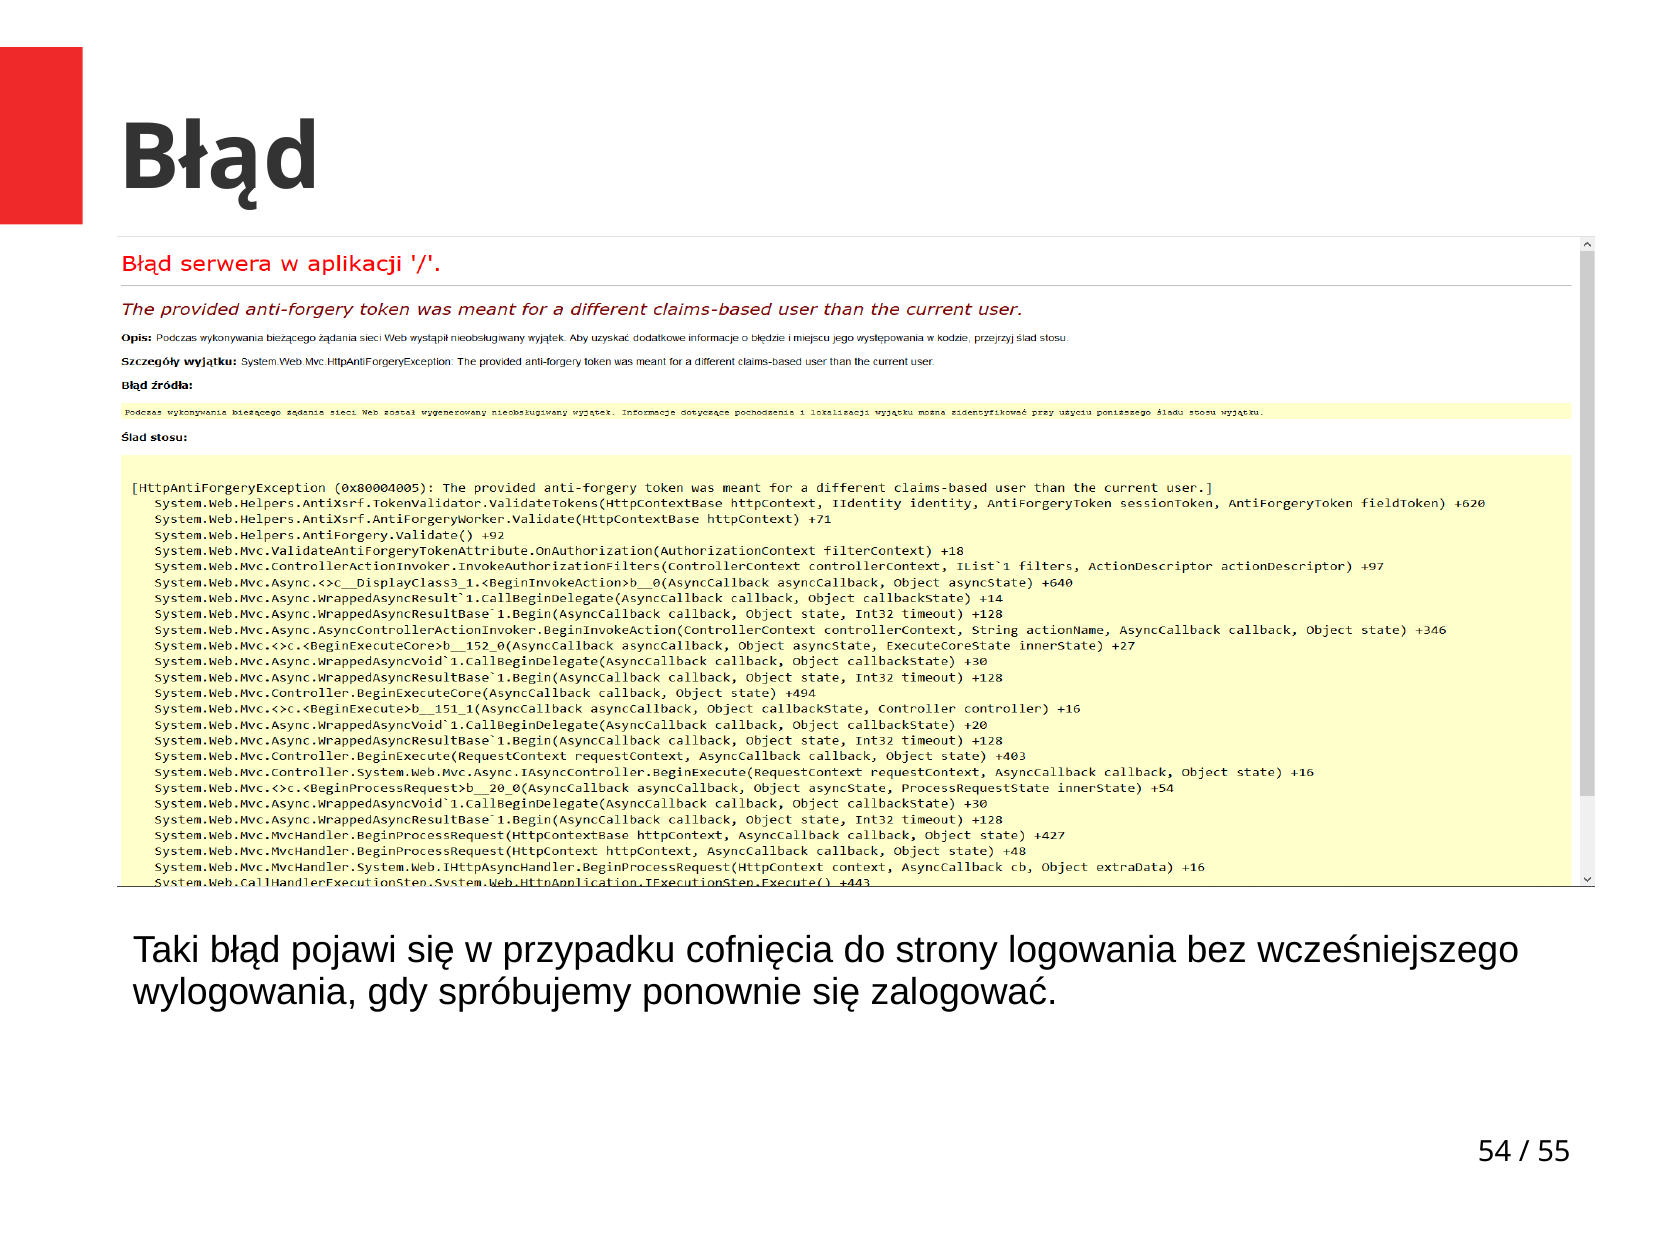

# Błąd
Taki błąd pojawi się w przypadku cofnięcia do strony logowania bez wcześniejszego wylogowania, gdy spróbujemy ponownie się zalogować.
54